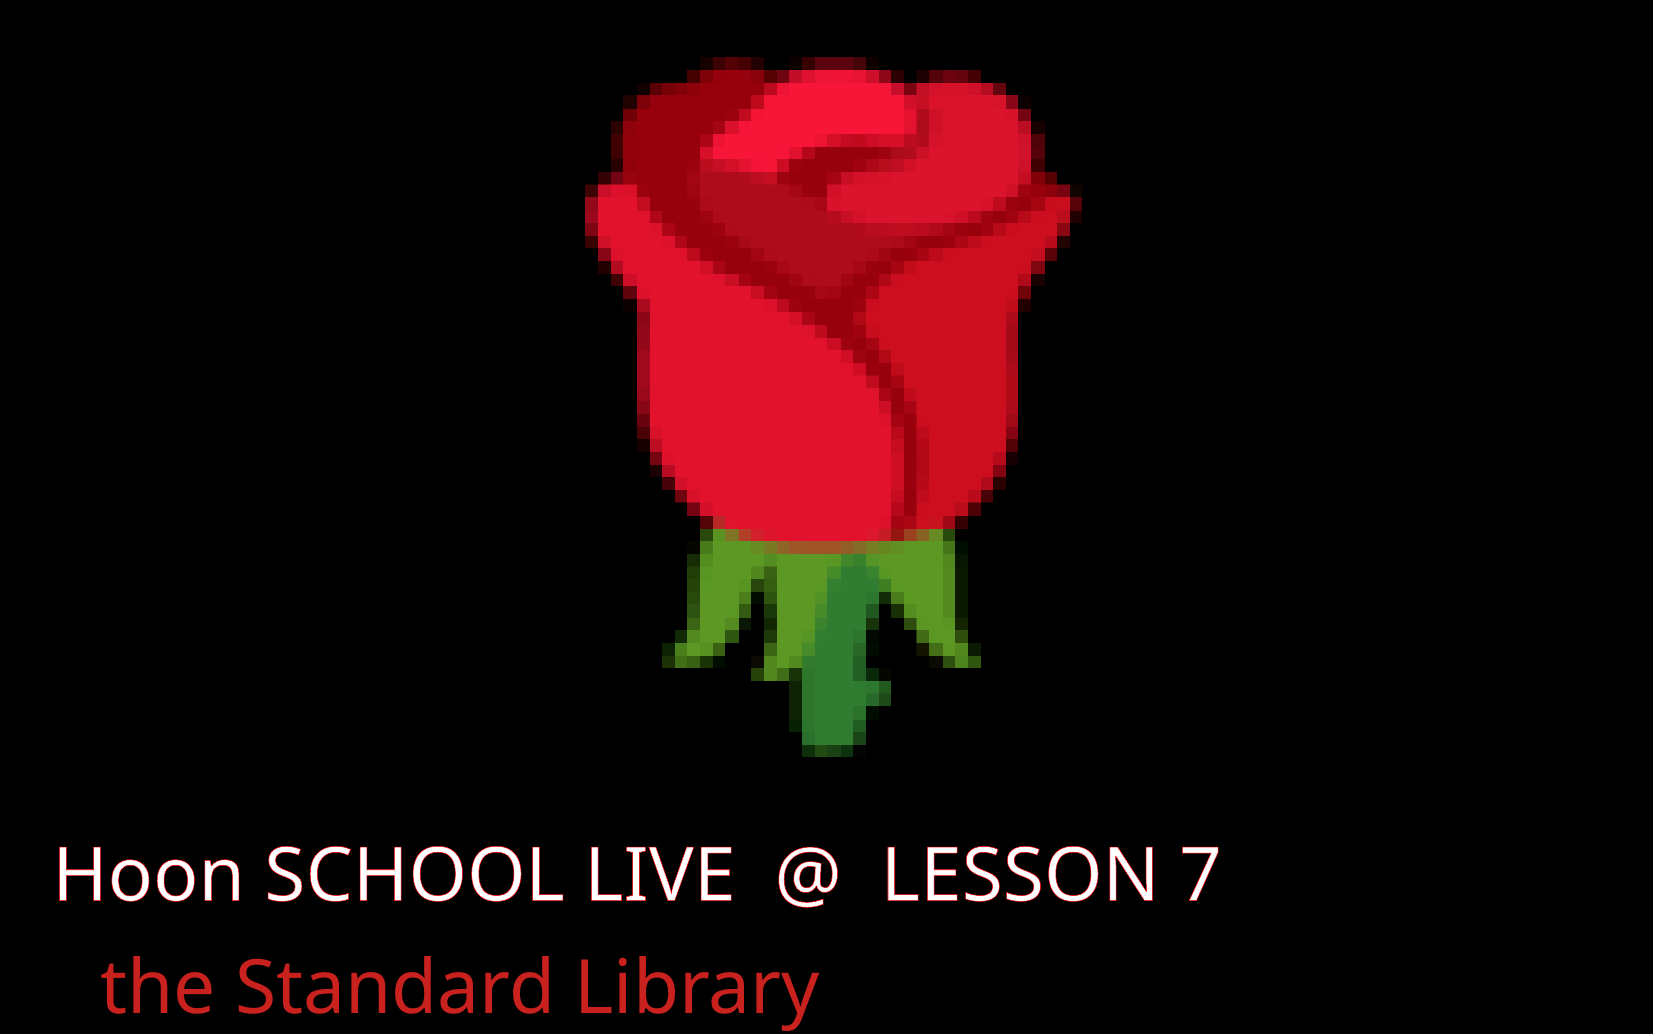

Hoon SCHOOL LIVE @ LESSON 7
Athe Standard Library